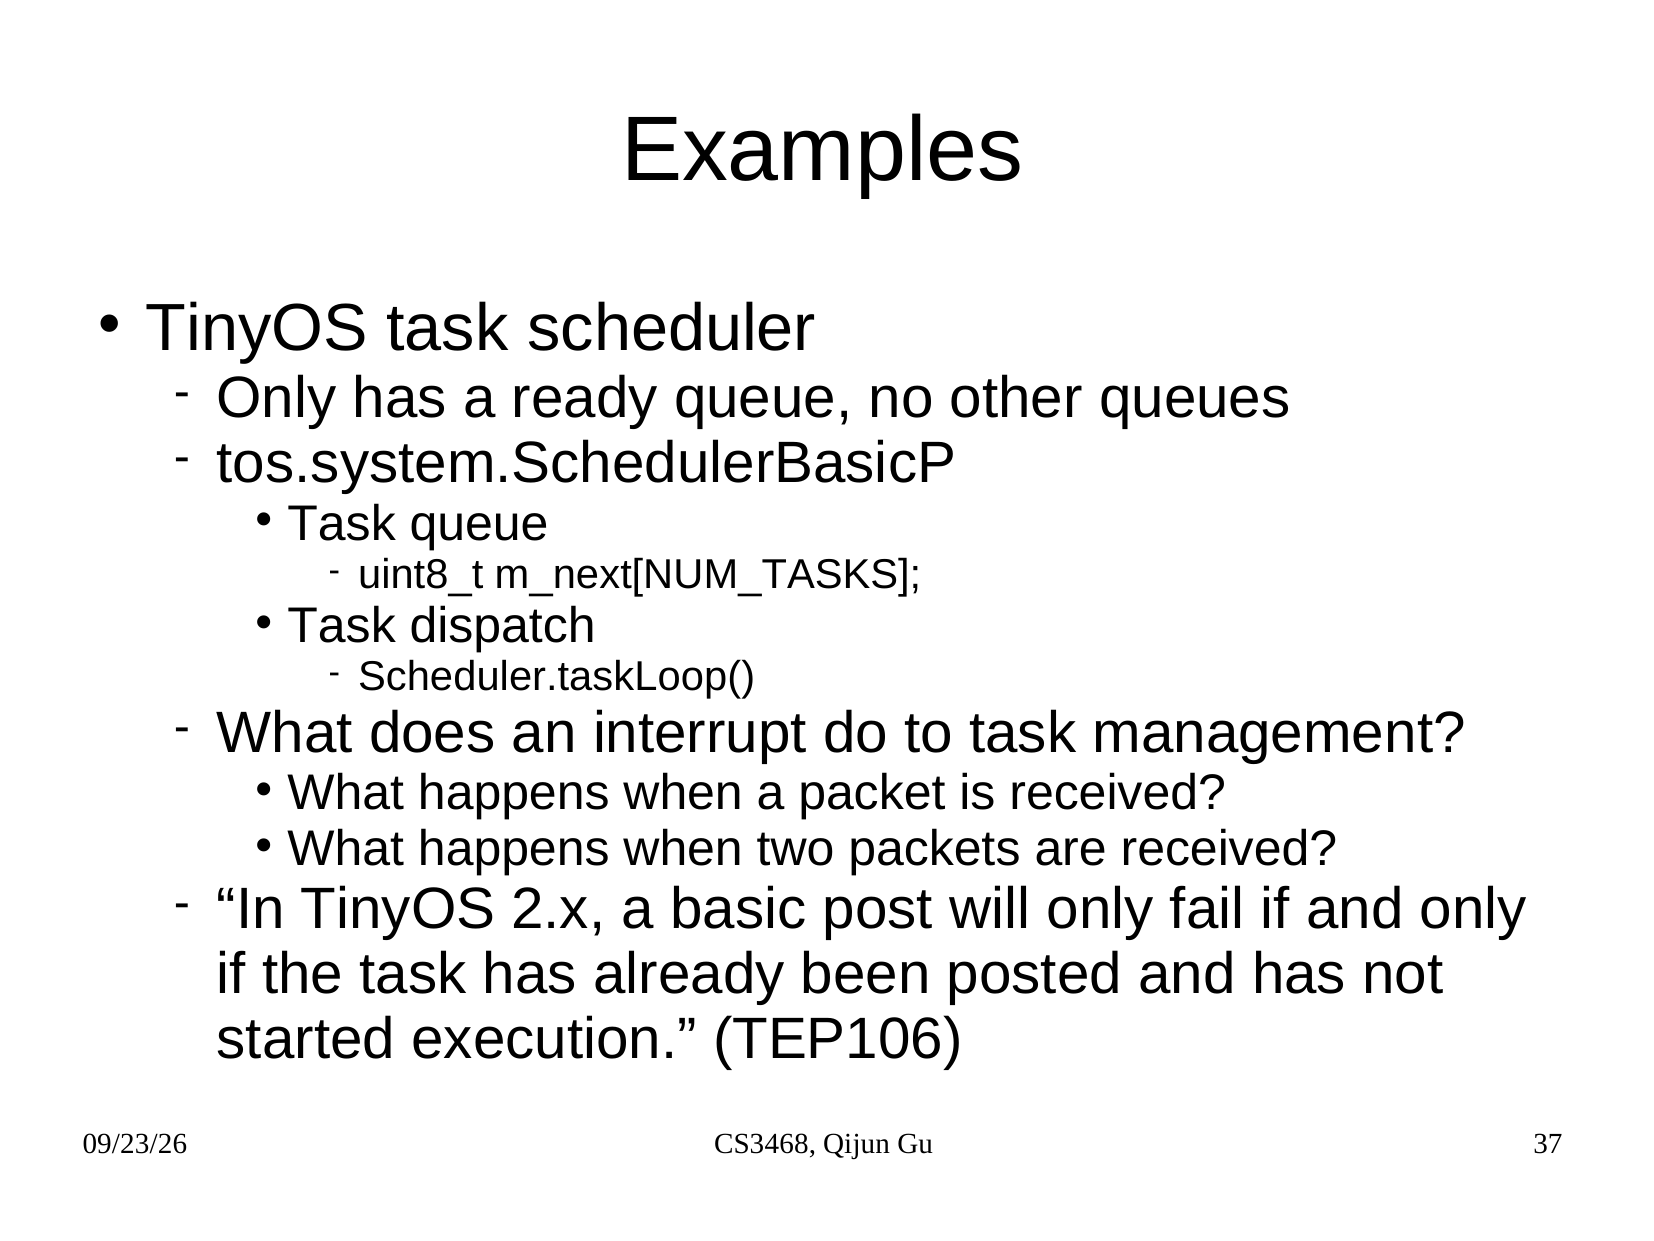

# Examples
TinyOS task scheduler
Only has a ready queue, no other queues
tos.system.SchedulerBasicP
Task queue
uint8_t m_next[NUM_TASKS];
Task dispatch
Scheduler.taskLoop()
What does an interrupt do to task management?
What happens when a packet is received?
What happens when two packets are received?
“In TinyOS 2.x, a basic post will only fail if and only if the task has already been posted and has not started execution.” (TEP106)
CS3468, Qijun Gu
37